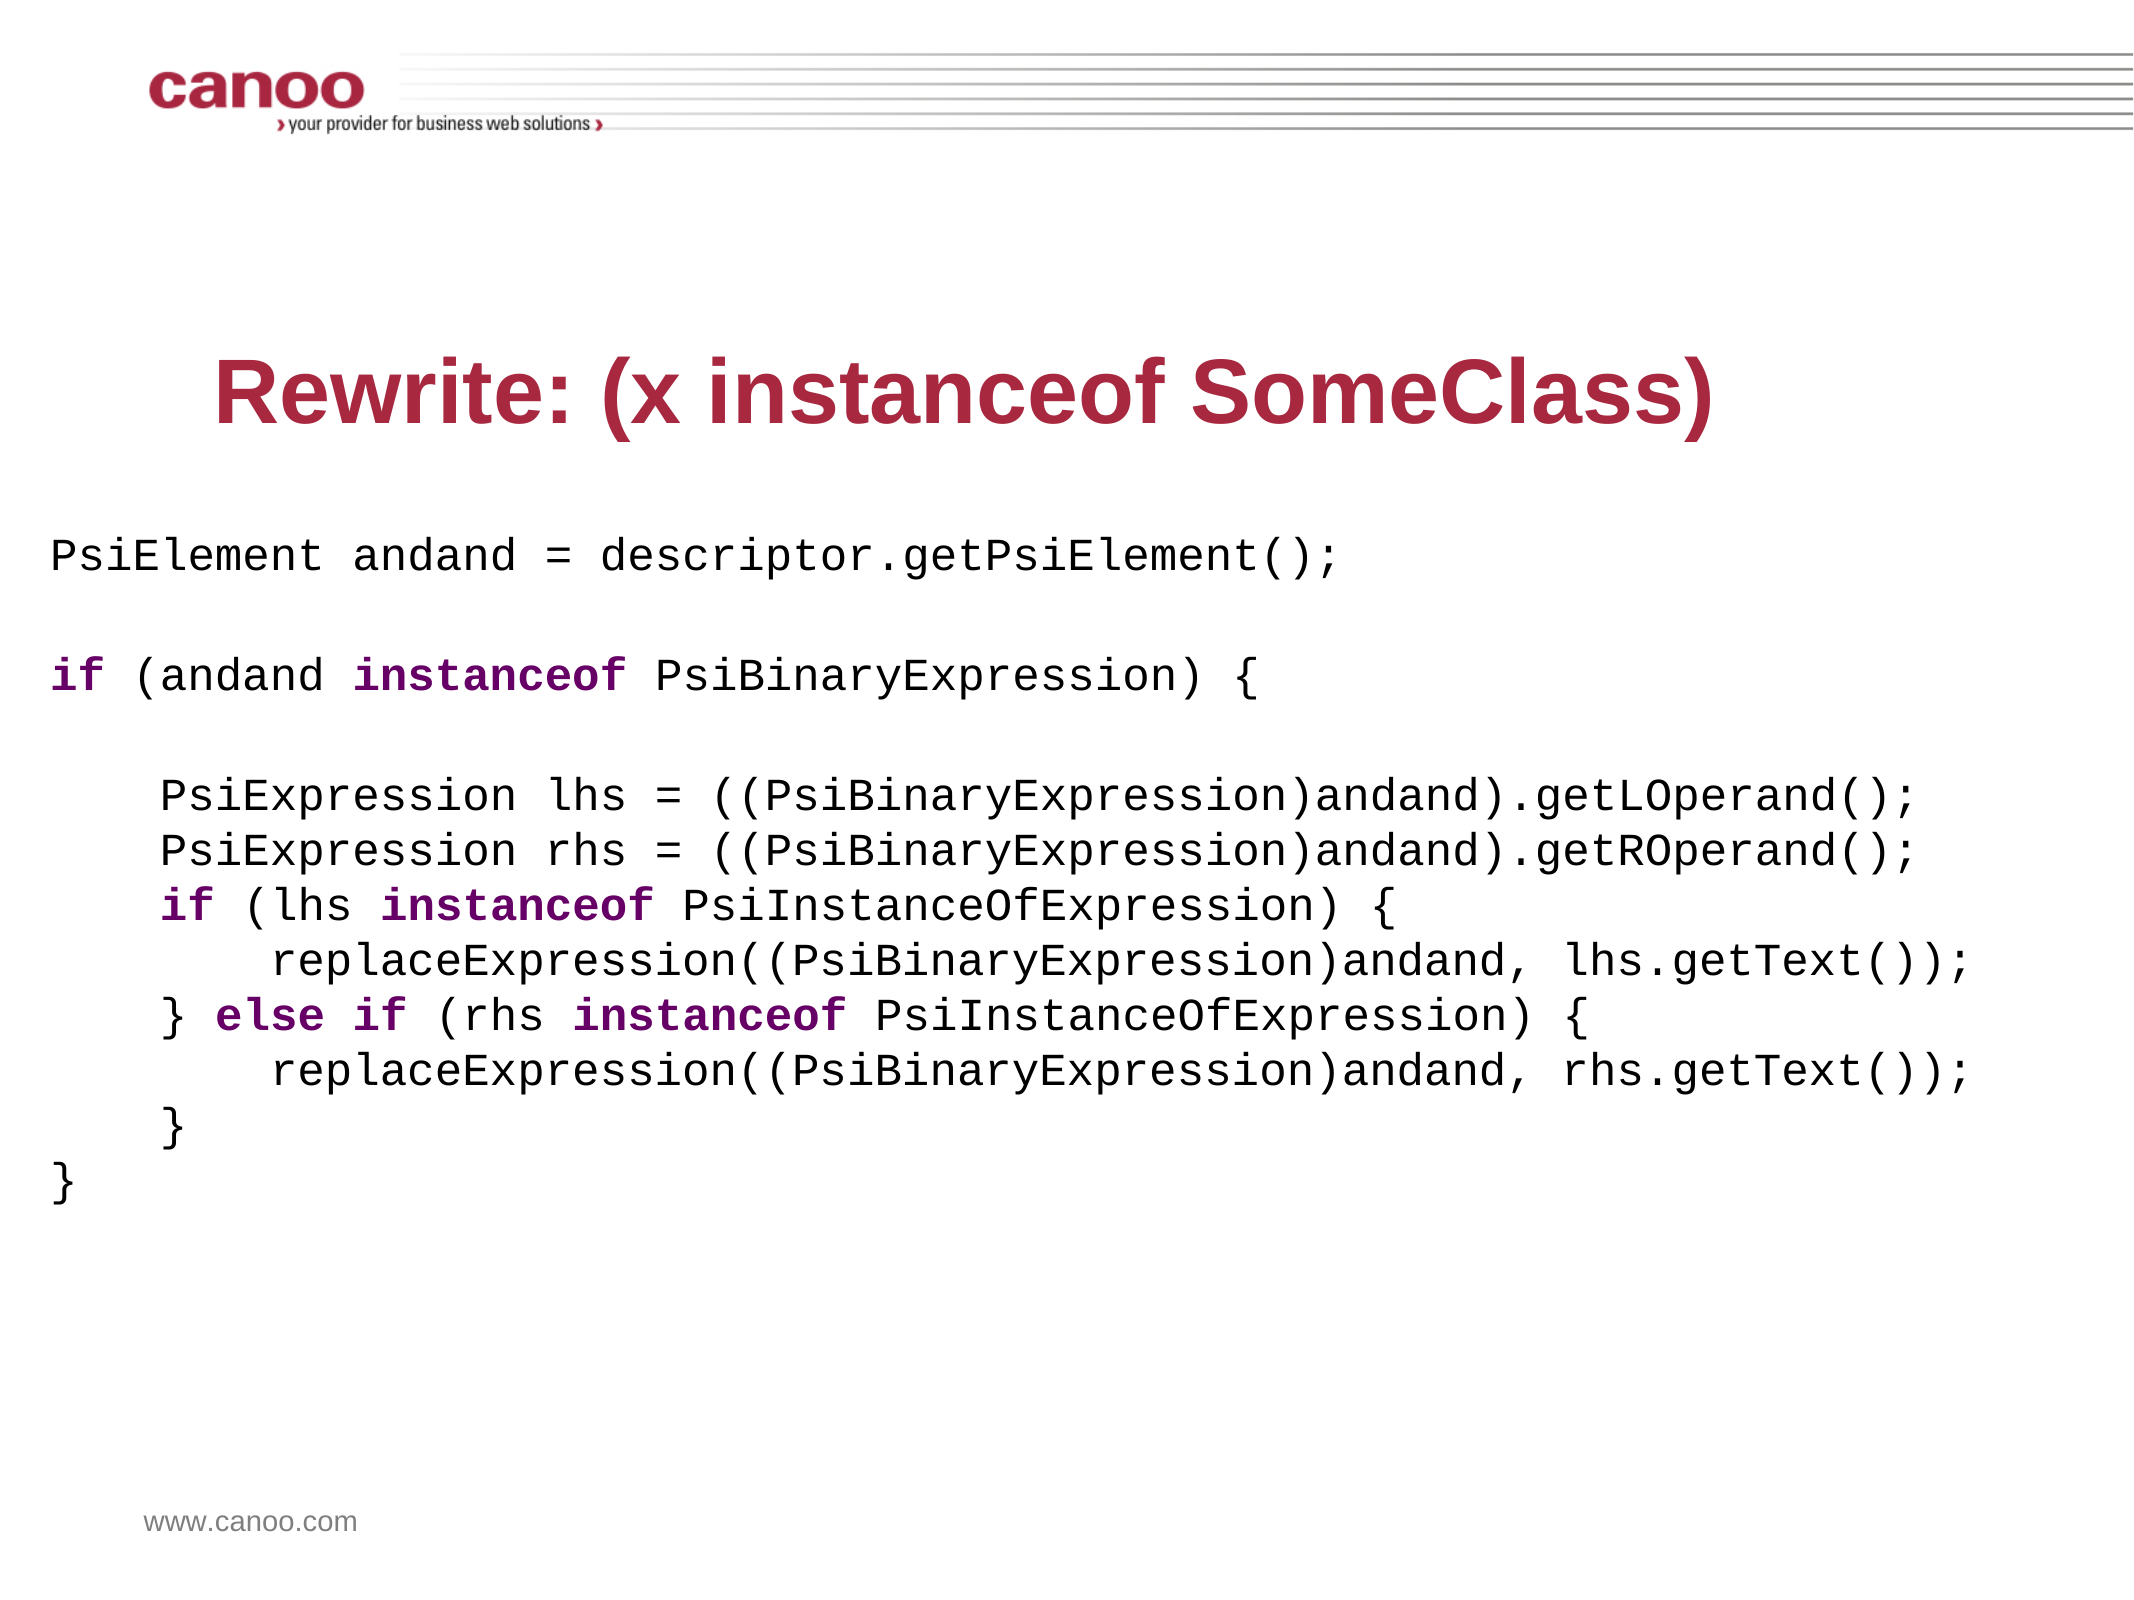

# Rewrite: (x instanceof SomeClass)
PsiElement andand = descriptor.getPsiElement();
if (andand instanceof PsiBinaryExpression) {
 PsiExpression lhs = ((PsiBinaryExpression)andand).getLOperand();
 PsiExpression rhs = ((PsiBinaryExpression)andand).getROperand();
 if (lhs instanceof PsiInstanceOfExpression) {
 replaceExpression((PsiBinaryExpression)andand, lhs.getText());
 } else if (rhs instanceof PsiInstanceOfExpression) {
 replaceExpression((PsiBinaryExpression)andand, rhs.getText());
 }
}